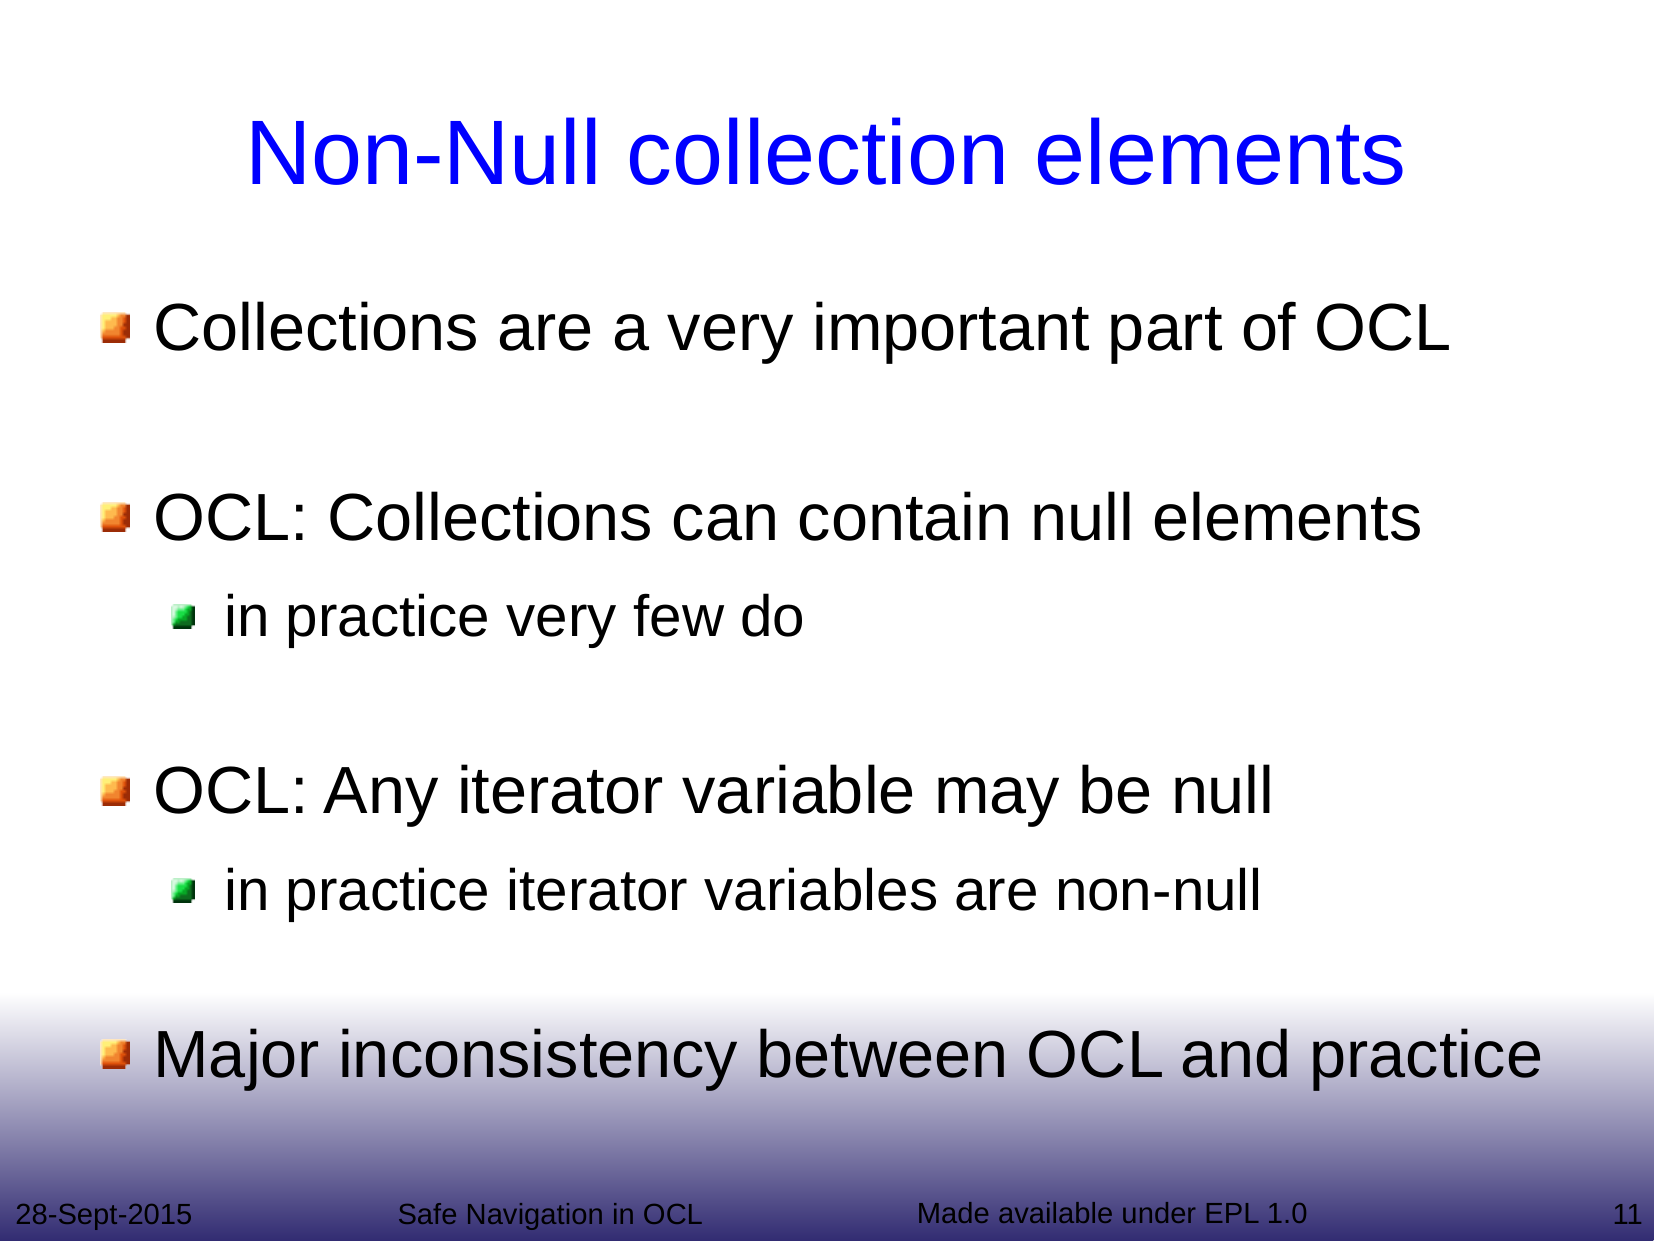

# Non-Null collection elements
Collections are a very important part of OCL
OCL: Collections can contain null elements
in practice very few do
OCL: Any iterator variable may be null
in practice iterator variables are non-null
Major inconsistency between OCL and practice
28-Sept-2015
Safe Navigation in OCL
11